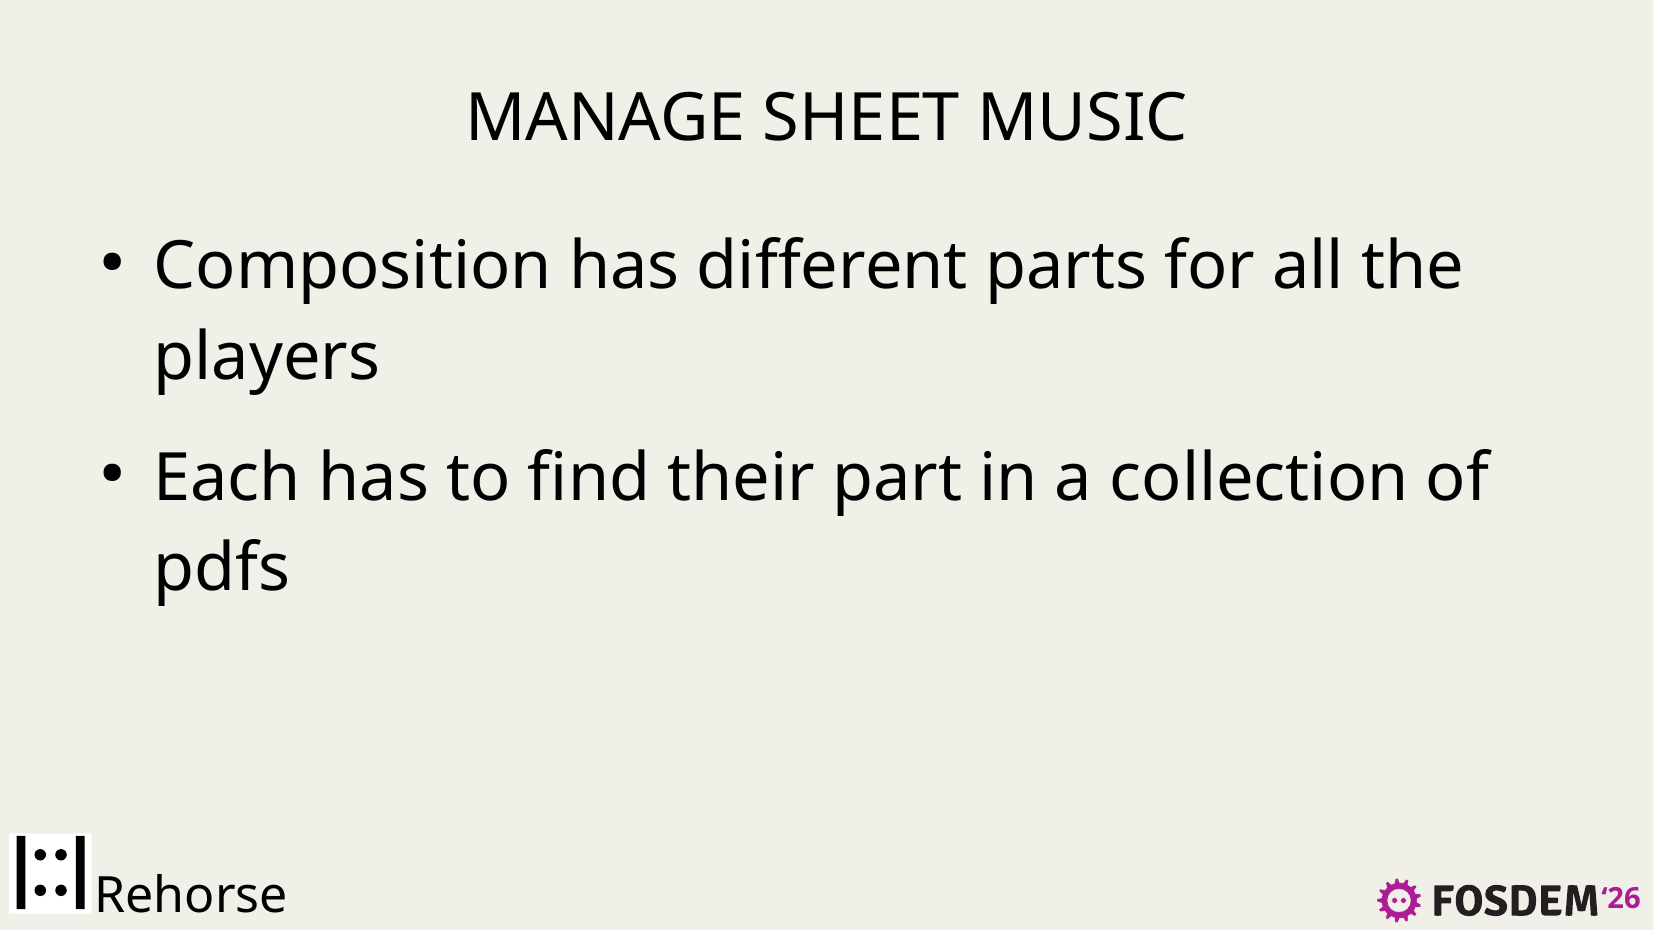

# Manage sheet music
Composition has different parts for all the players
Each has to find their part in a collection of pdfs